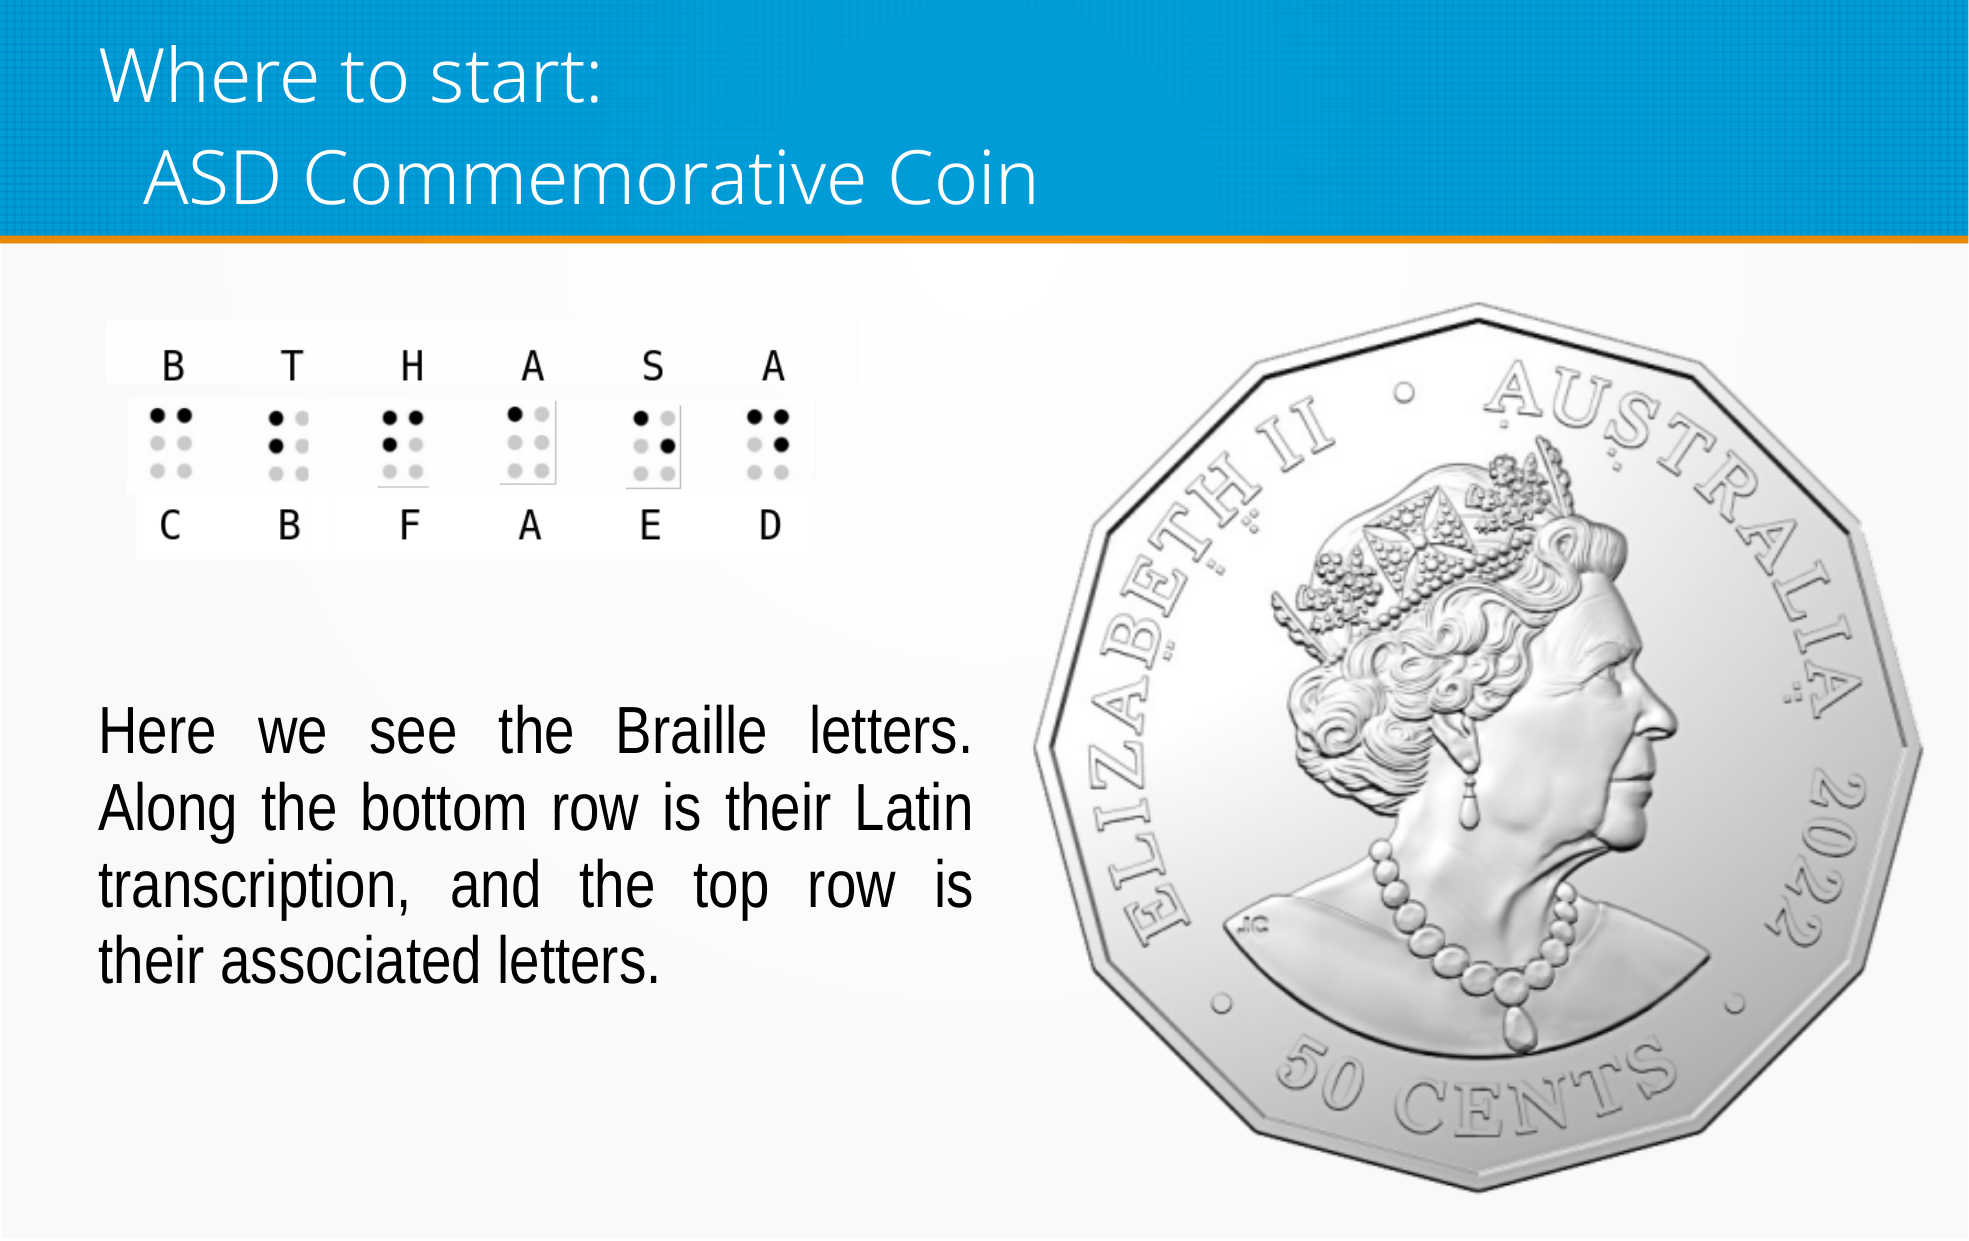

# Where to start: ASD Commemorative Coin
Here we see the Braille letters. Along the bottom row is their Latin transcription, and the top row is their associated letters.